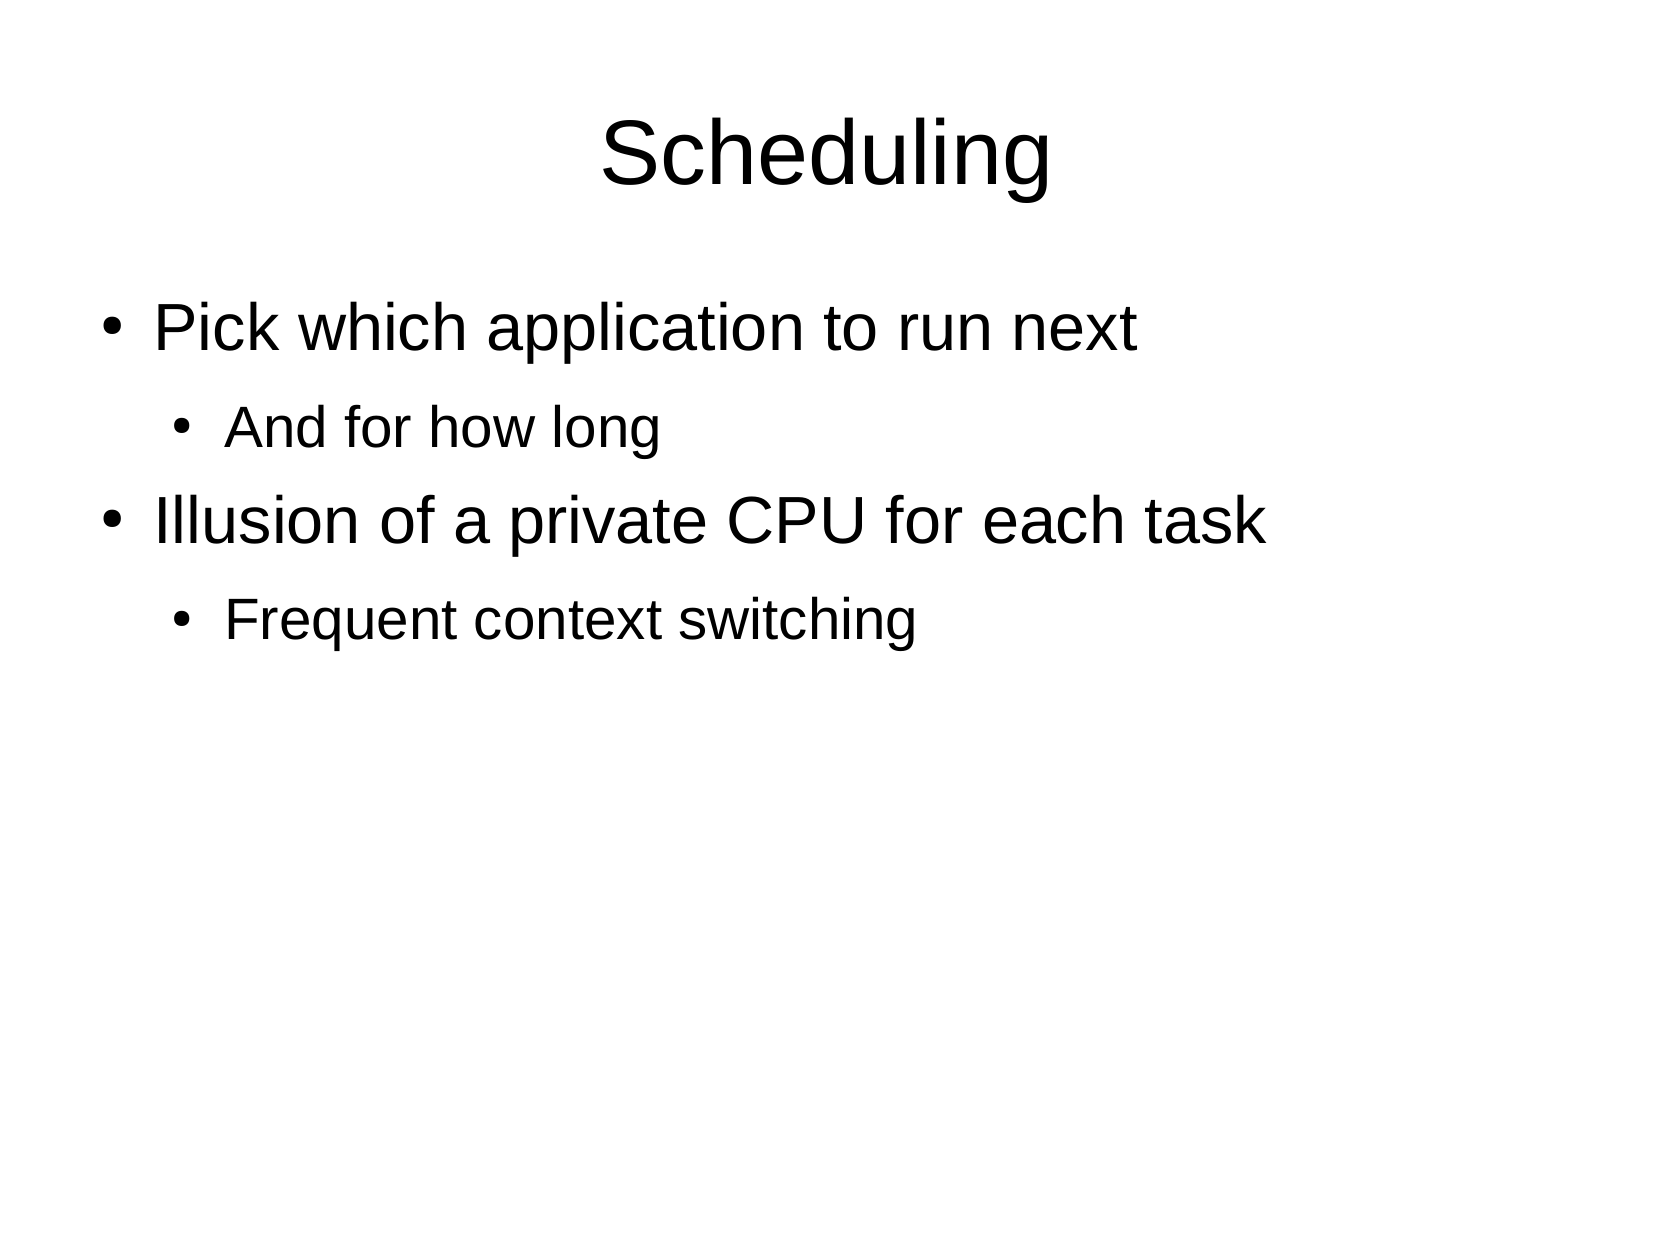

# Scheduling
Pick which application to run next
And for how long
Illusion of a private CPU for each task
Frequent context switching